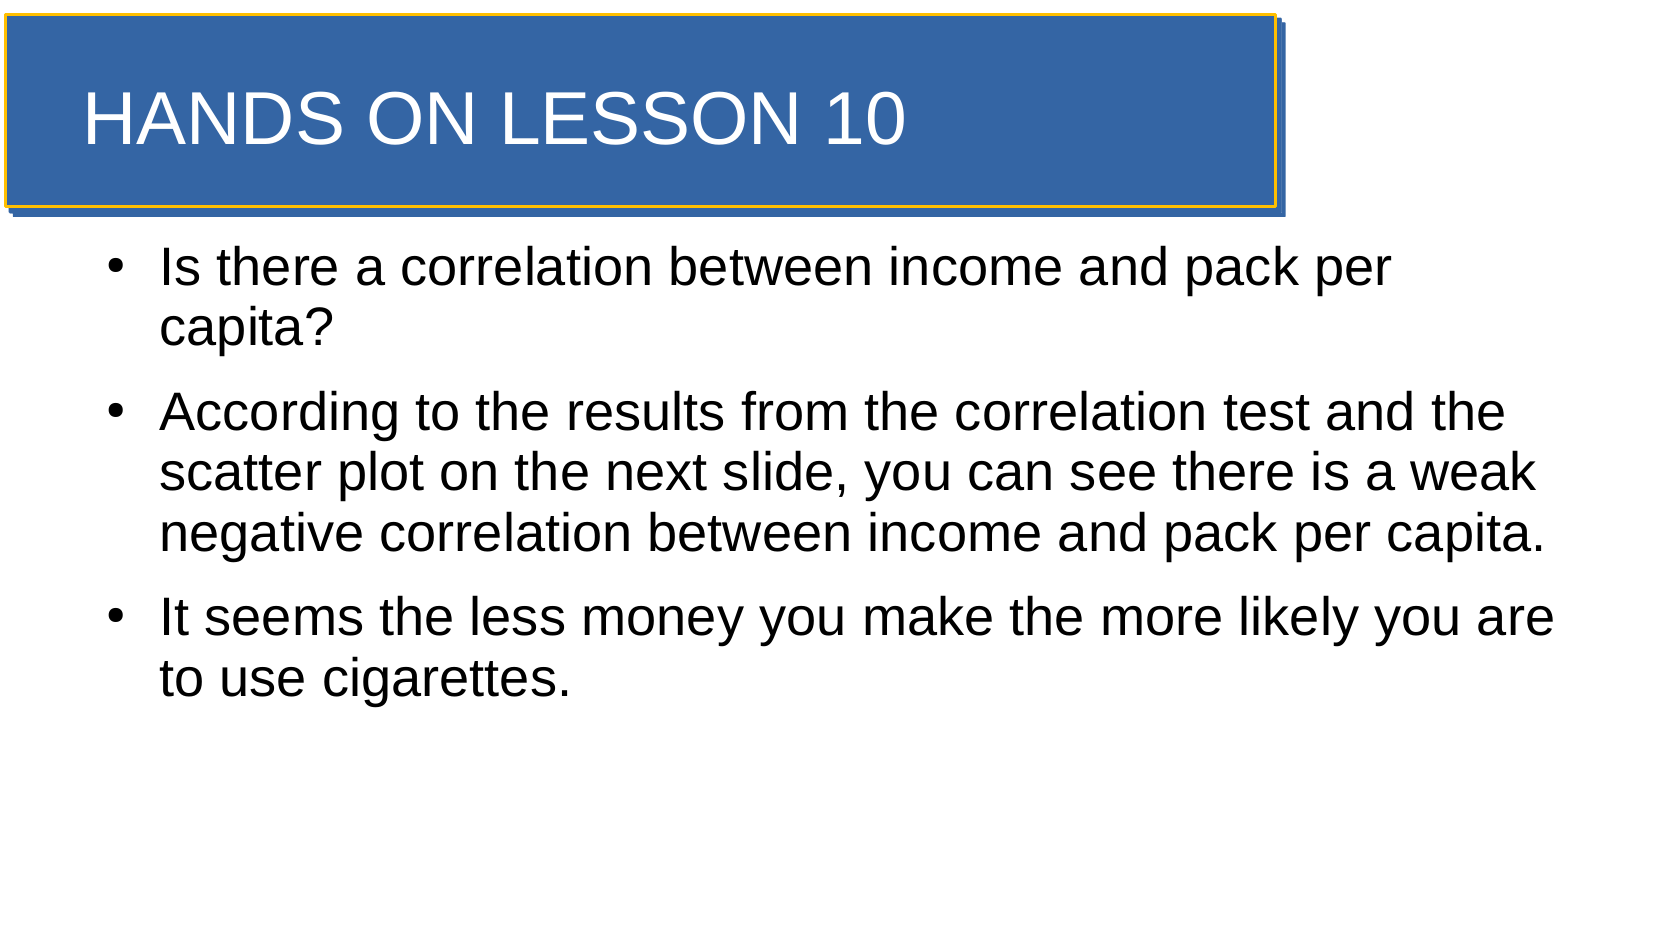

# HANDS ON LESSON 10
Is there a correlation between income and pack per capita?
According to the results from the correlation test and the scatter plot on the next slide, you can see there is a weak negative correlation between income and pack per capita.
It seems the less money you make the more likely you are to use cigarettes.